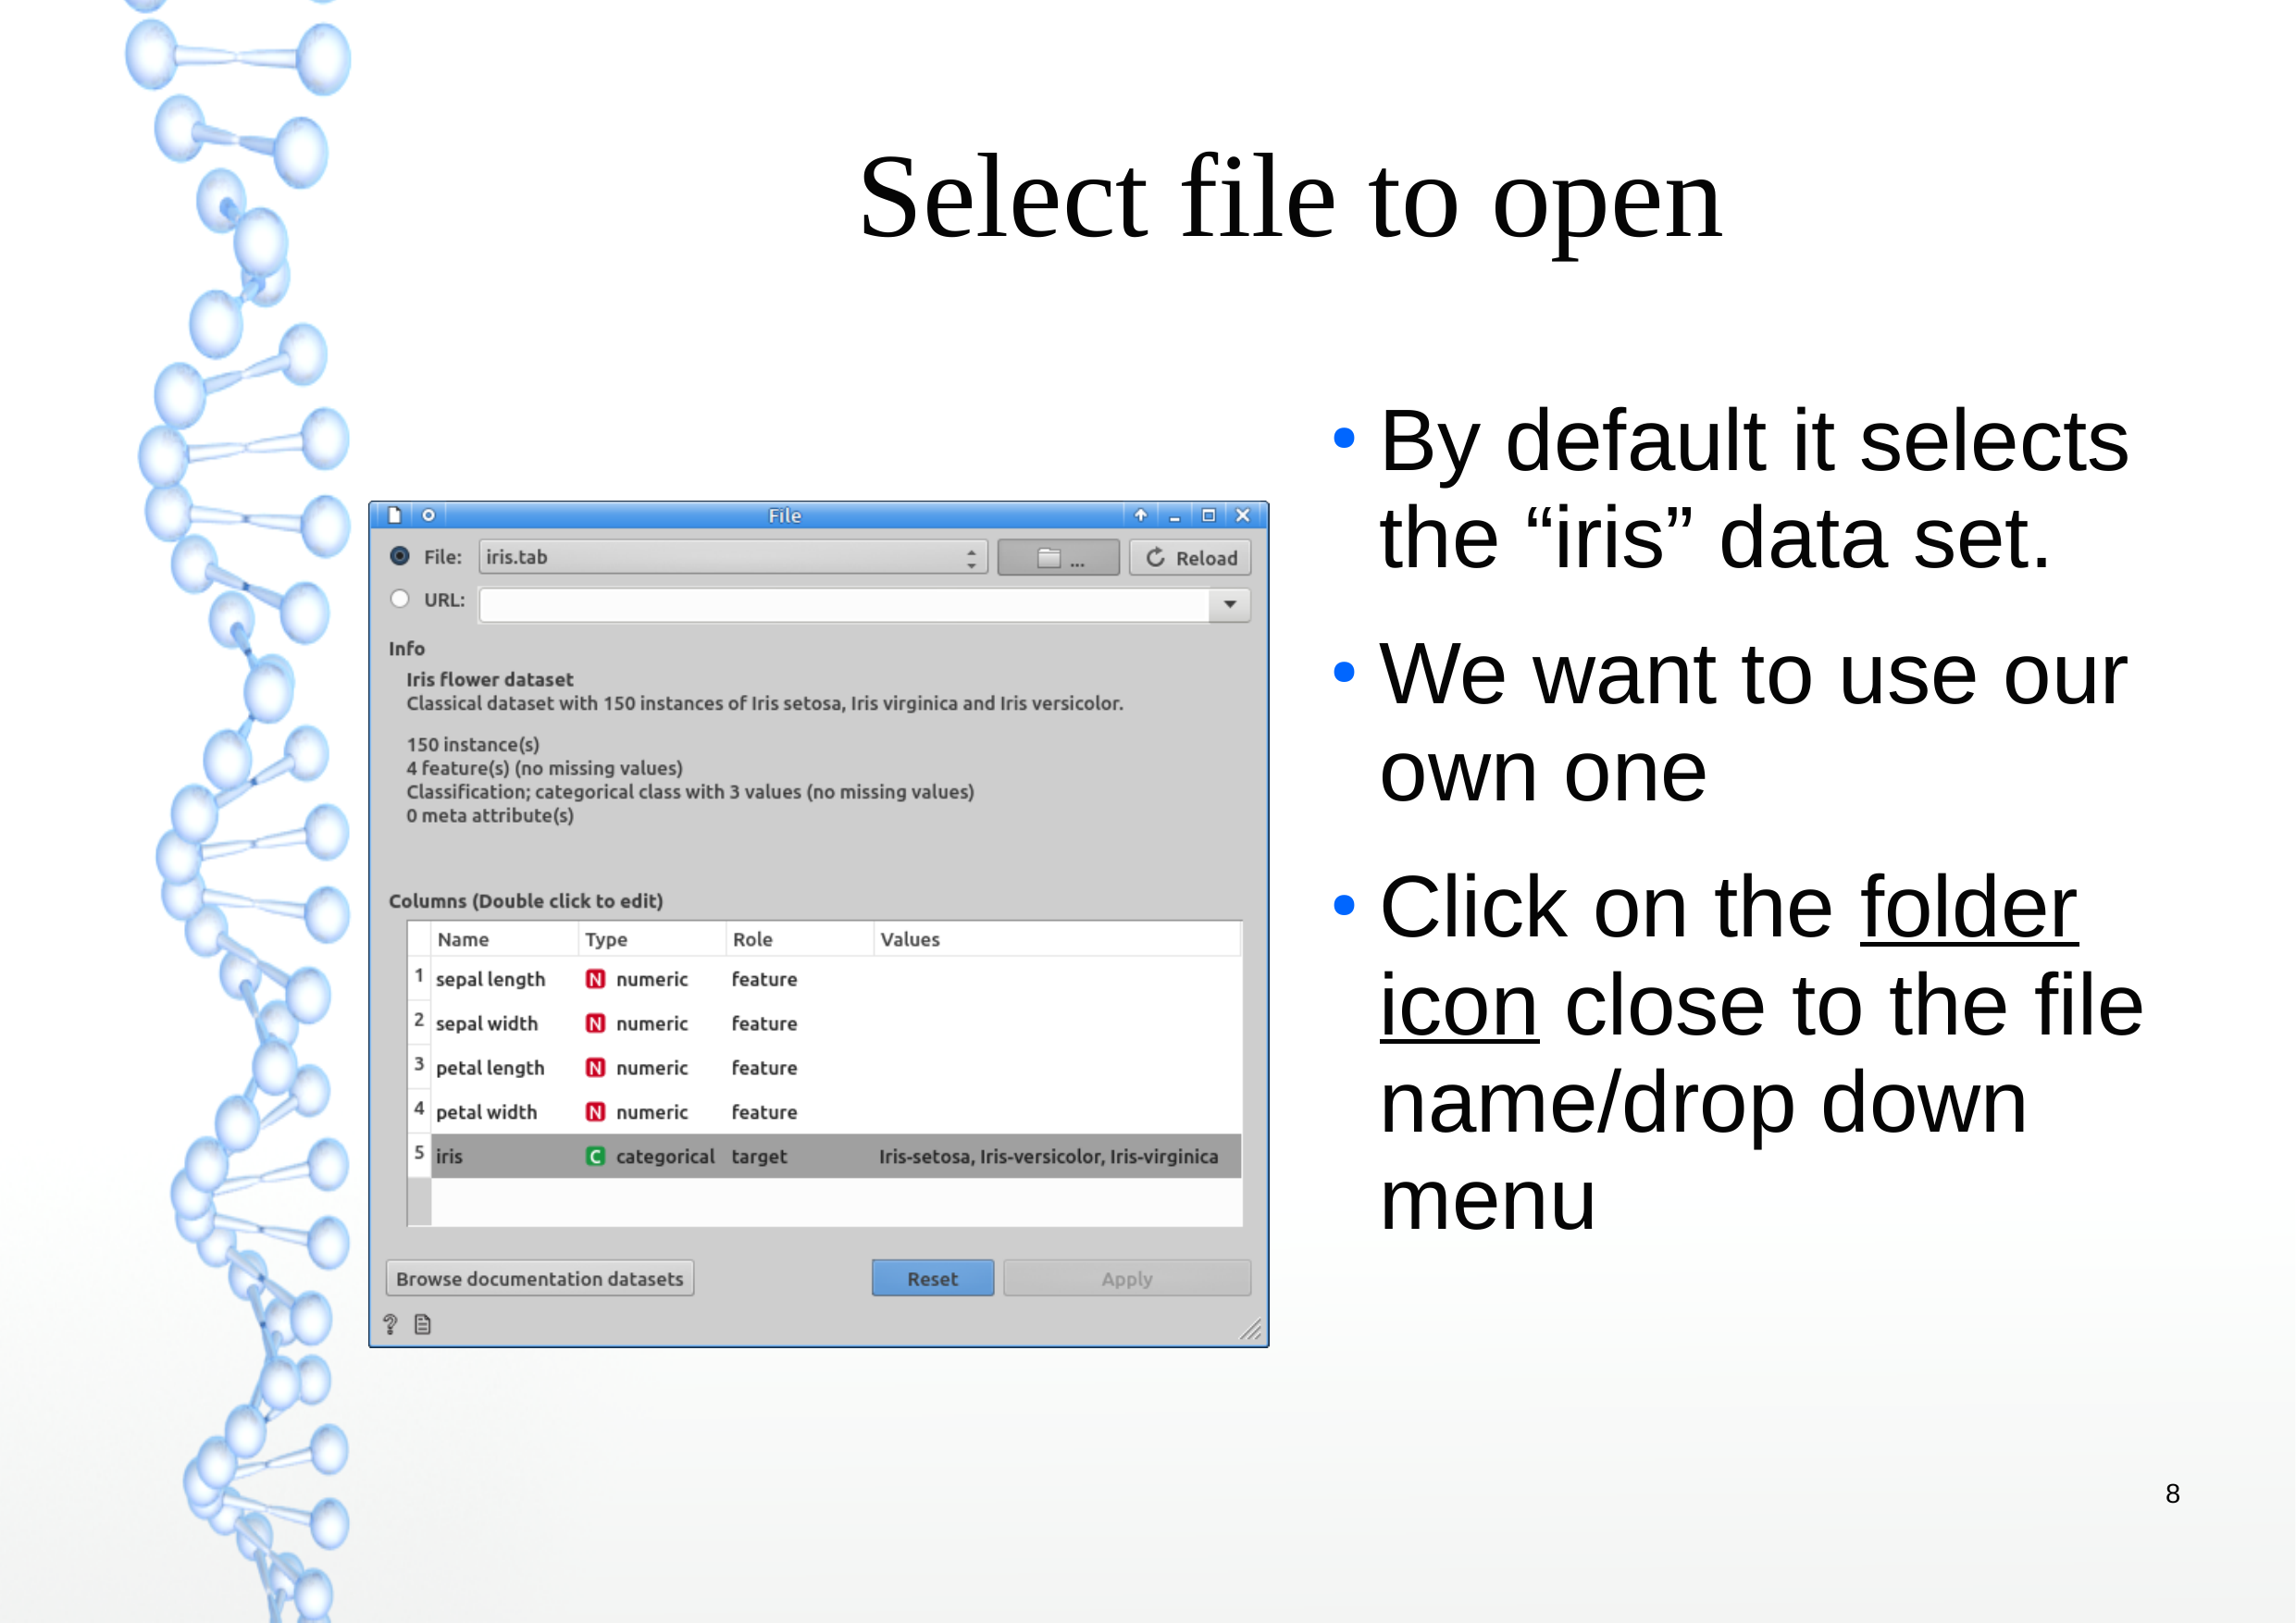

# Select file to open
By default it selects the “iris” data set.
We want to use our own one
Click on the folder icon close to the file name/drop down menu
8